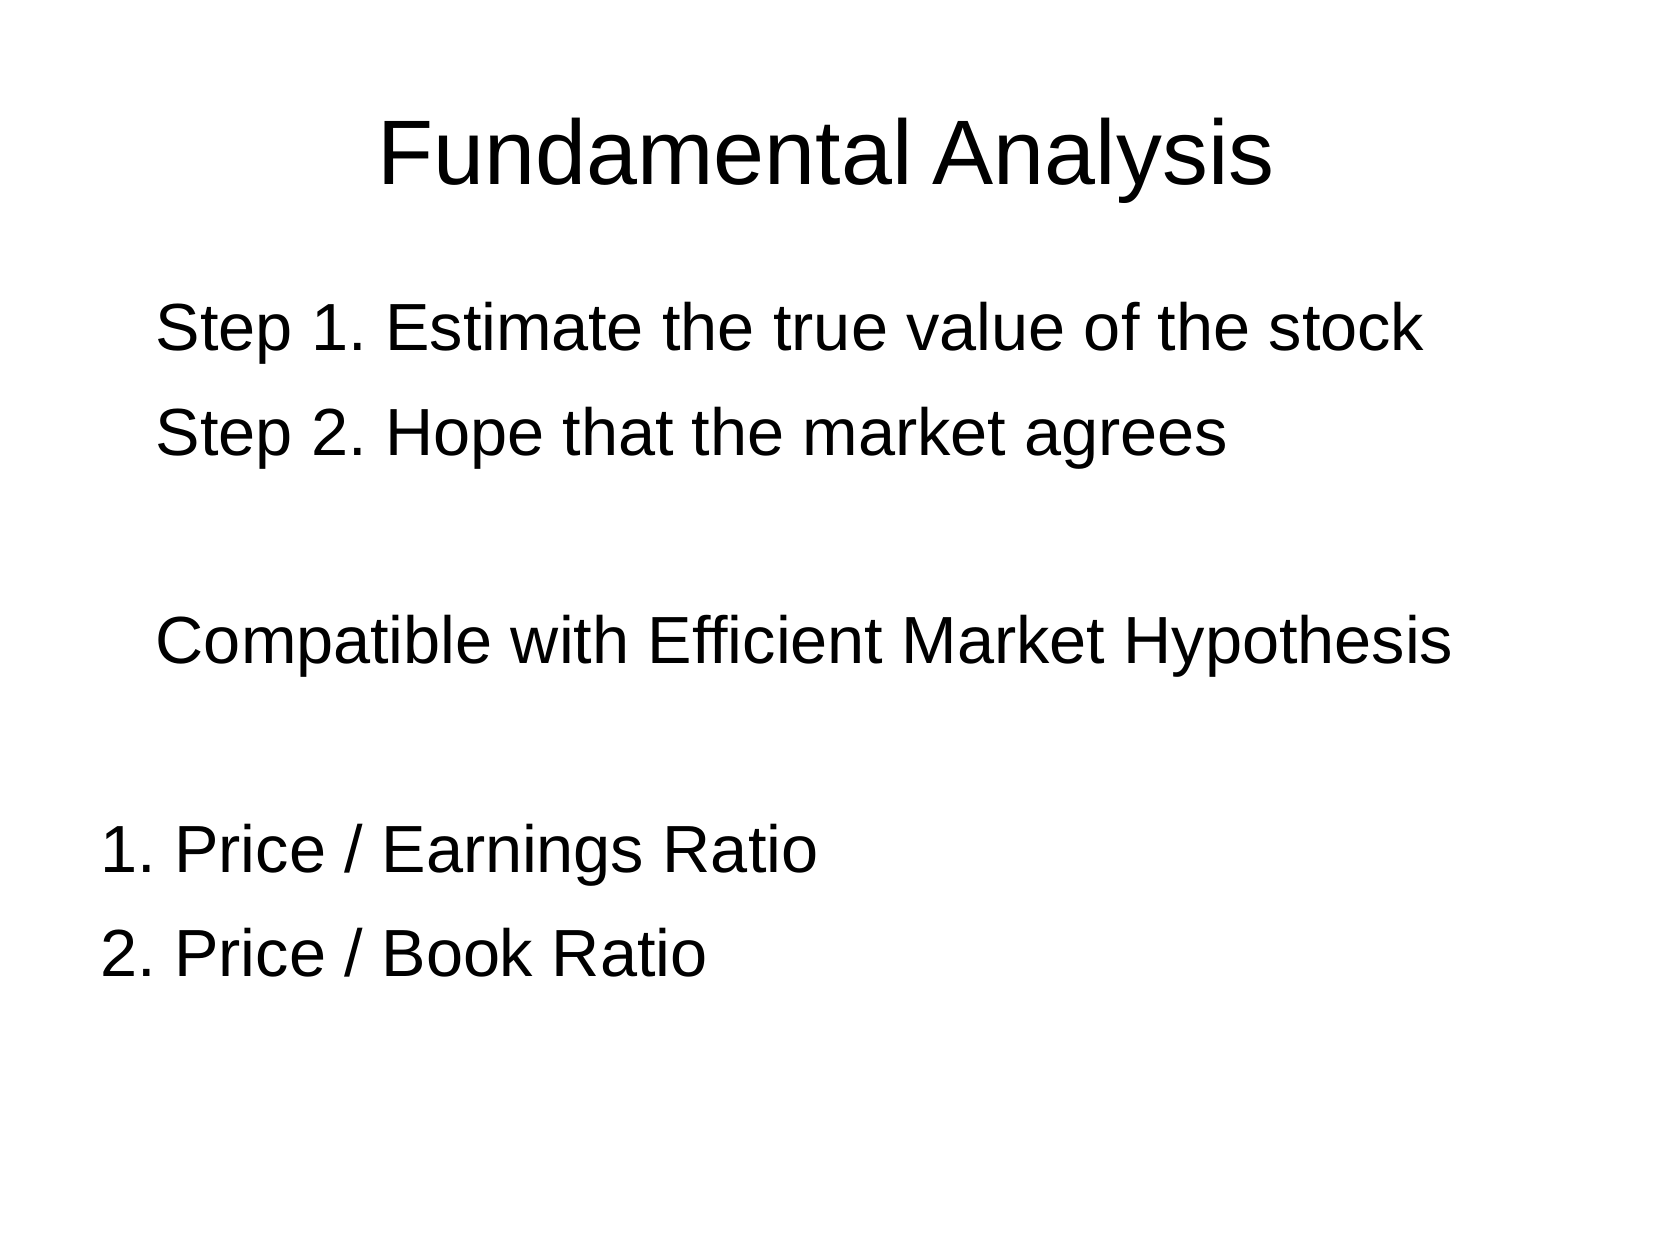

# Fundamental Analysis
Step 1. Estimate the true value of the stock
Step 2. Hope that the market agrees
Compatible with Efficient Market Hypothesis
 Price / Earnings Ratio
 Price / Book Ratio